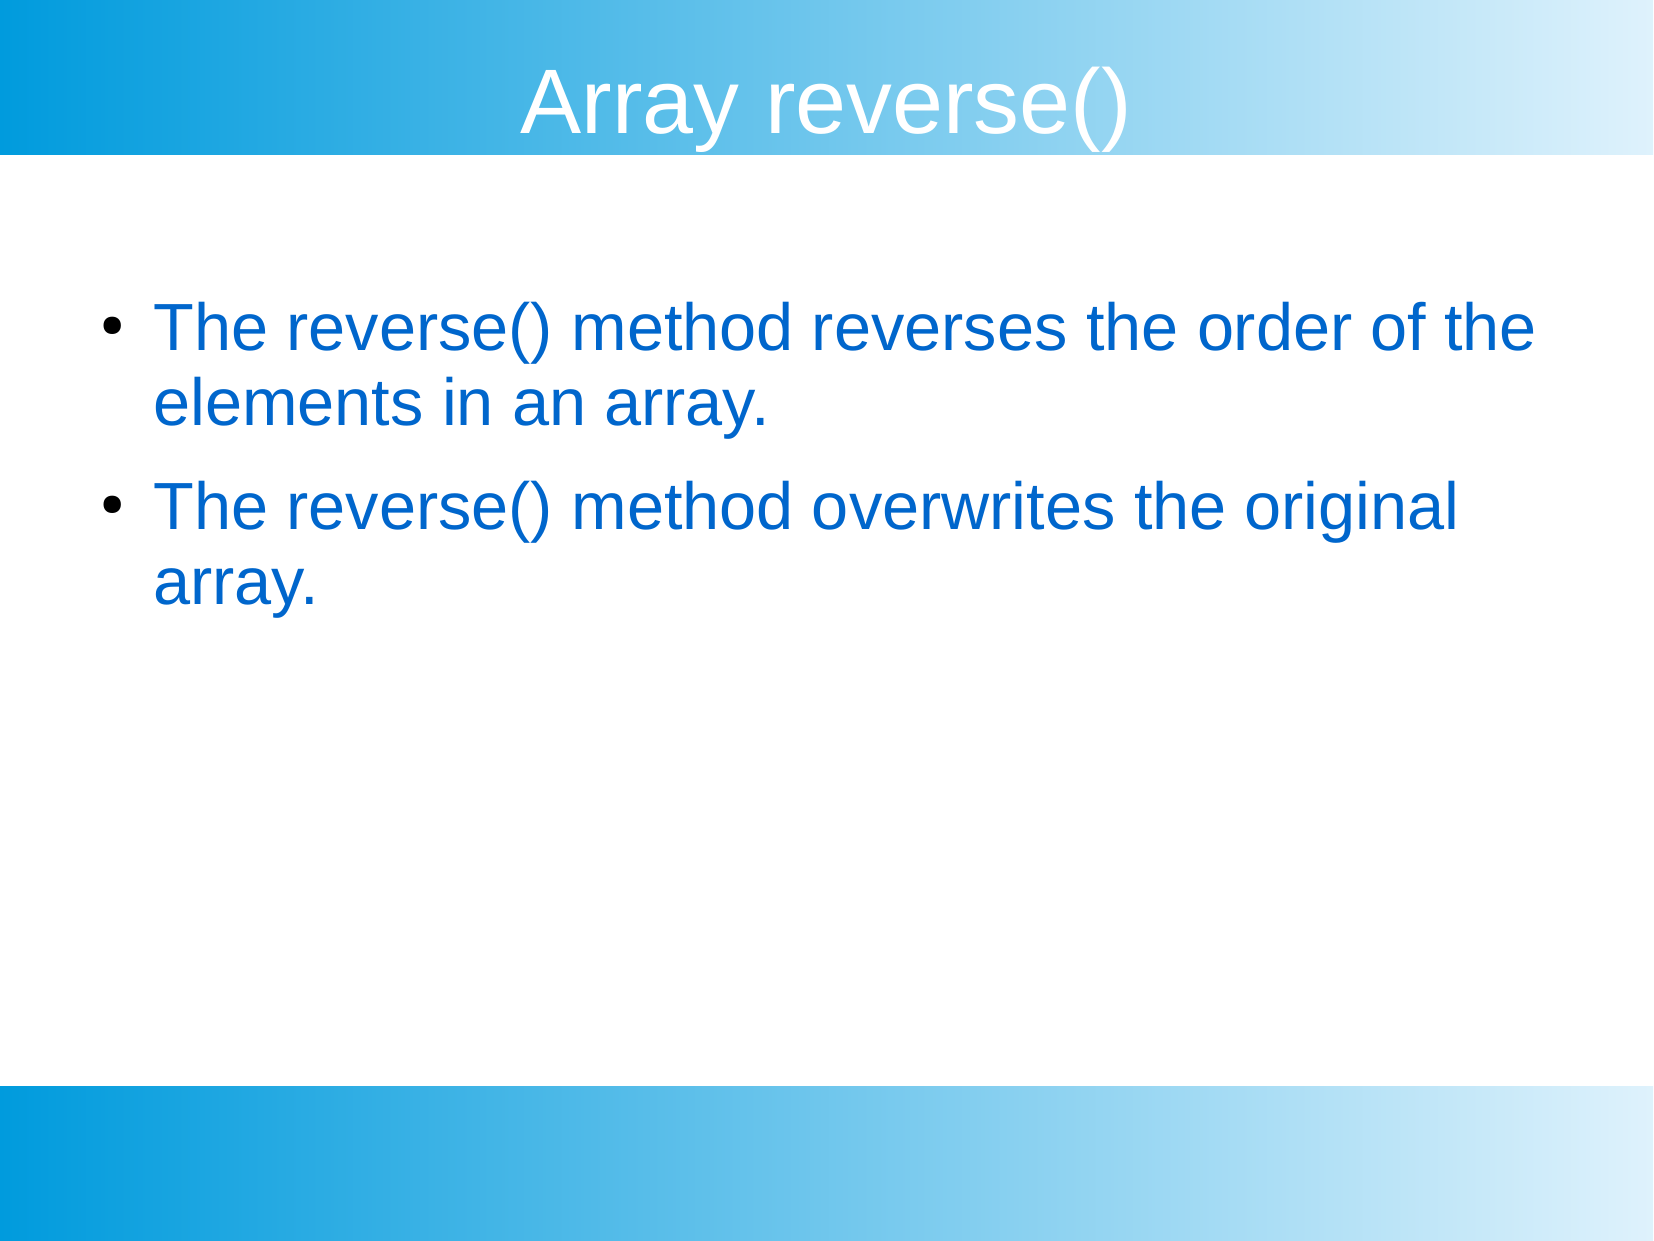

# Array reverse()
The reverse() method reverses the order of the elements in an array.
The reverse() method overwrites the original array.